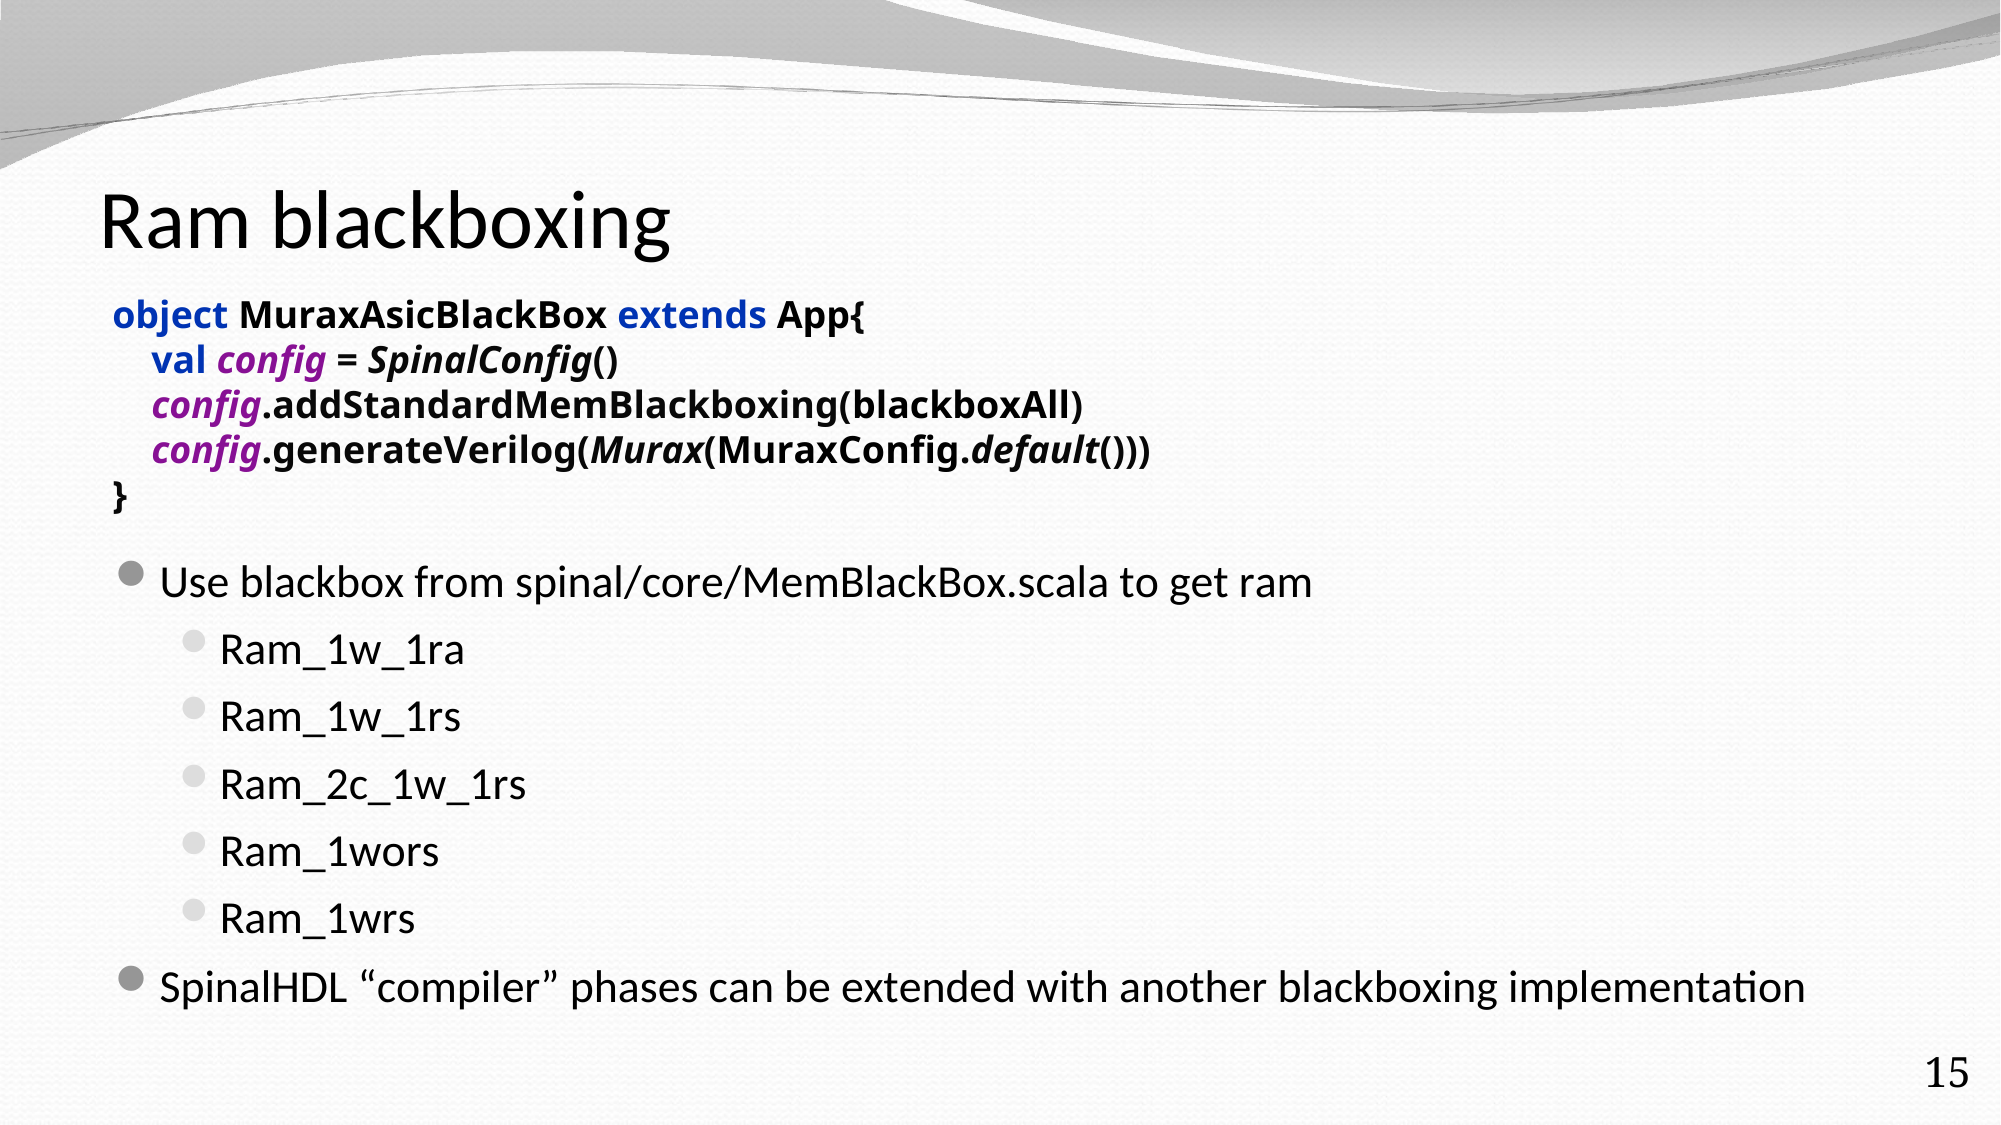

# Ram blackboxing
object MuraxAsicBlackBox extends App{
 val config = SpinalConfig()
 config.addStandardMemBlackboxing(blackboxAll)
 config.generateVerilog(Murax(MuraxConfig.default()))
}
Use blackbox from spinal/core/MemBlackBox.scala to get ram
Ram_1w_1ra
Ram_1w_1rs
Ram_2c_1w_1rs
Ram_1wors
Ram_1wrs
SpinalHDL “compiler” phases can be extended with another blackboxing implementation